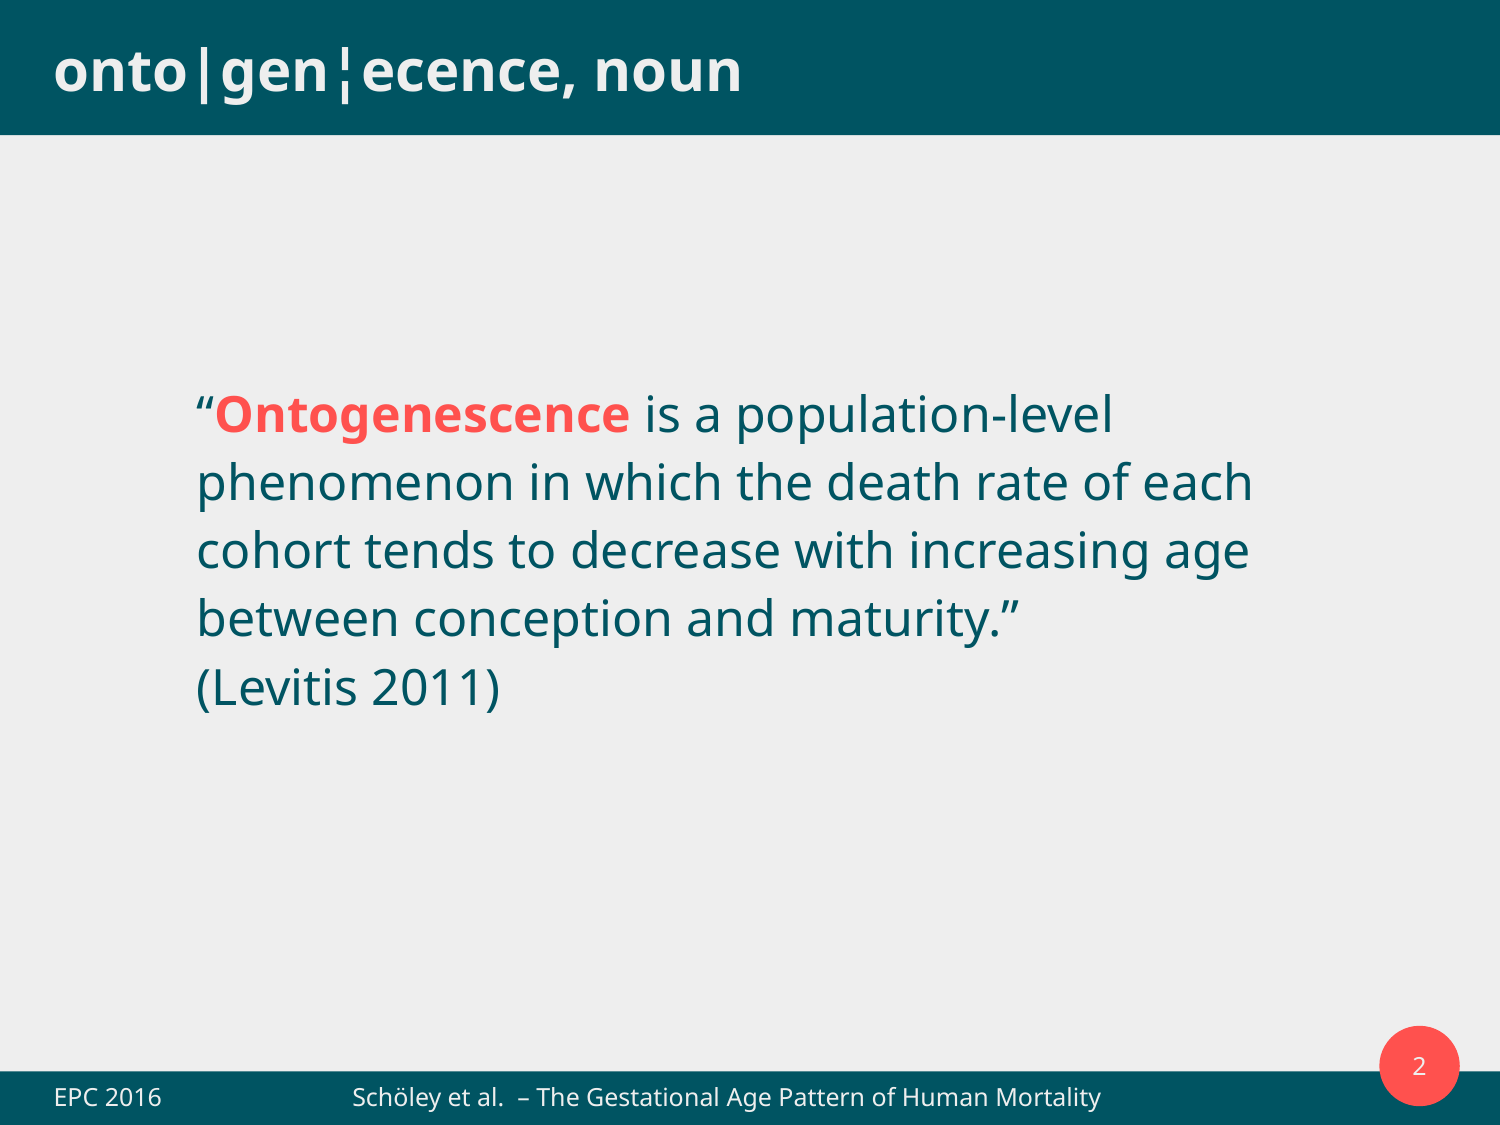

# onto|gen¦ecence, noun
“Ontogenescence is a population-level phenomenon in which the death rate of each cohort tends to decrease with increasing age between conception and maturity.”
(Levitis 2011)
2
EPC 2016
Schöley et al. – The Gestational Age Pattern of Human Mortality